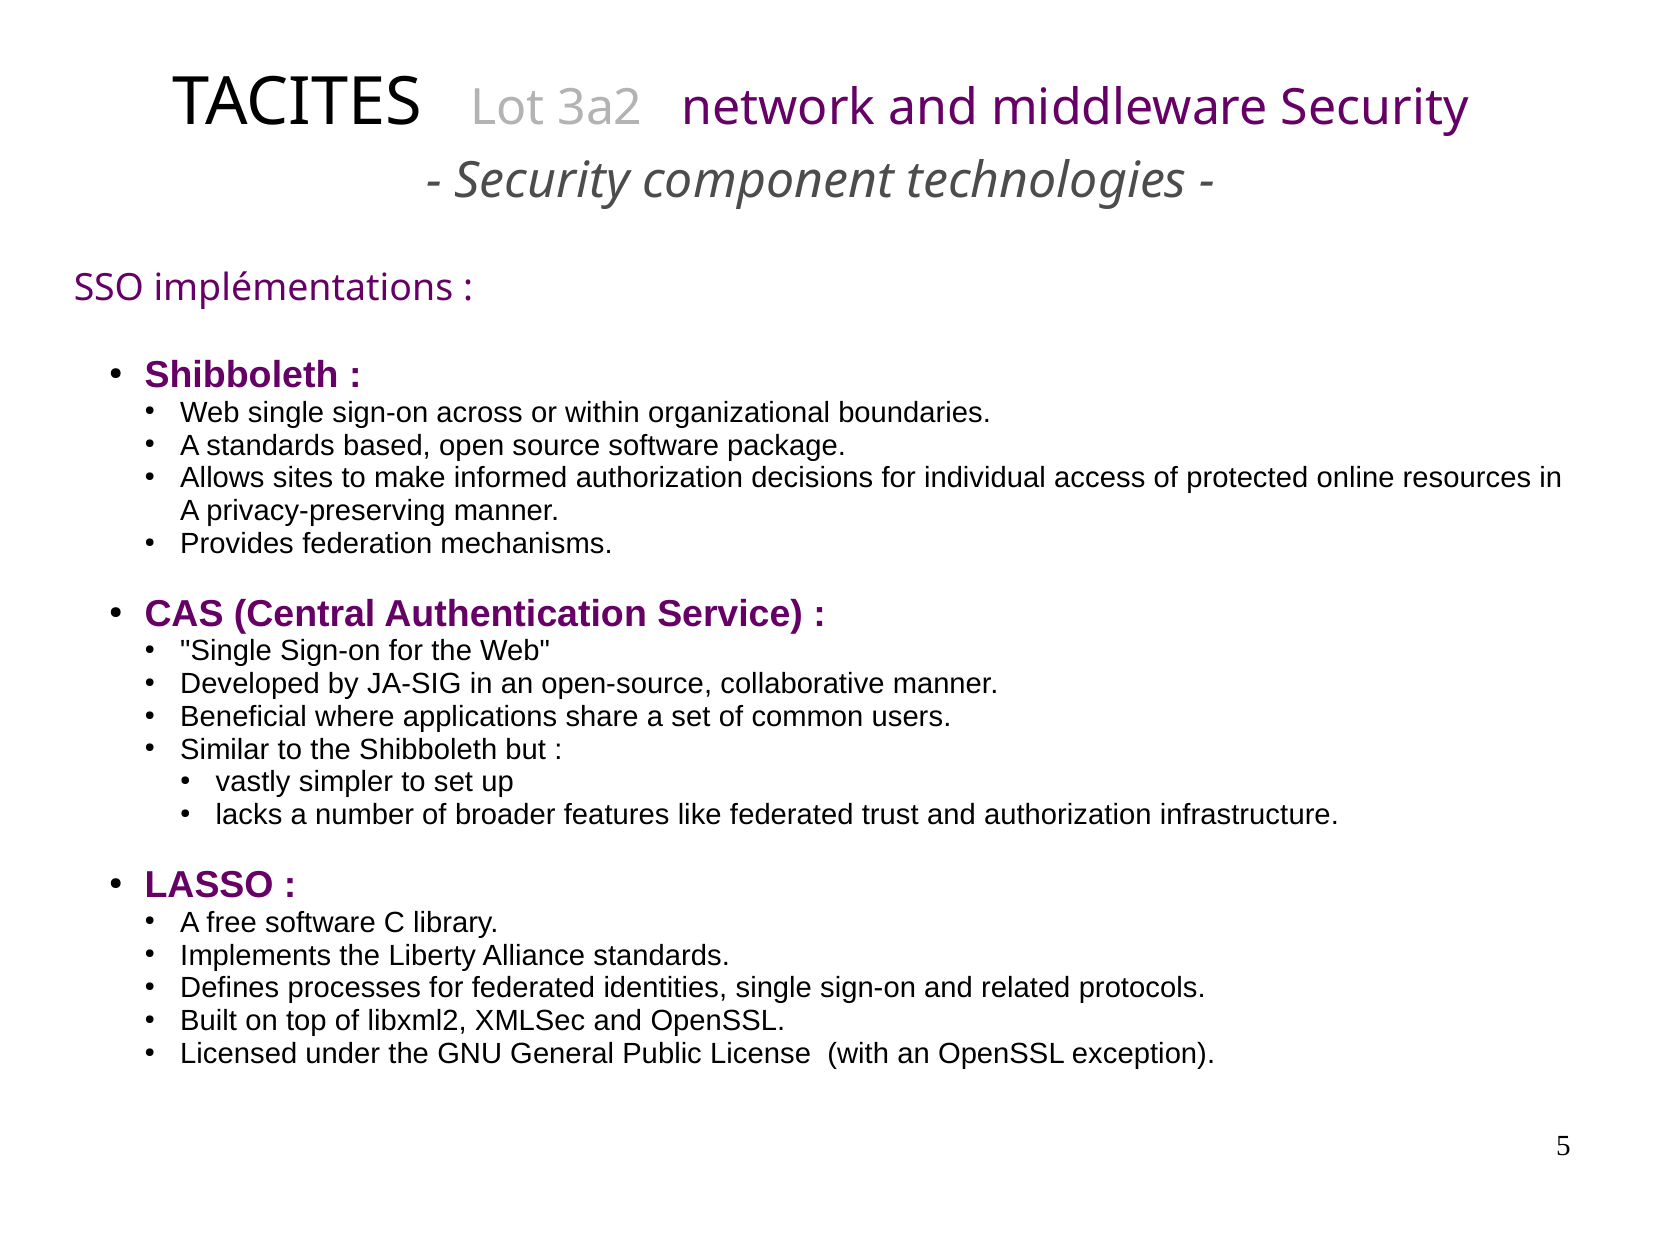

# TACITES Lot 3a2 network and middleware Security - Security component technologies -
SSO implémentations :
Shibboleth :
Web single sign-on across or within organizational boundaries.
A standards based, open source software package.
Allows sites to make informed authorization decisions for individual access of protected online resources in A privacy-preserving manner.
Provides federation mechanisms.
CAS (Central Authentication Service) :
"Single Sign-on for the Web"
Developed by JA-SIG in an open-source, collaborative manner.
Beneficial where applications share a set of common users.
Similar to the Shibboleth but :
vastly simpler to set up
lacks a number of broader features like federated trust and authorization infrastructure.
LASSO :
A free software C library.
Implements the Liberty Alliance standards.
Defines processes for federated identities, single sign-on and related protocols.
Built on top of libxml2, XMLSec and OpenSSL.
Licensed under the GNU General Public License (with an OpenSSL exception).
5